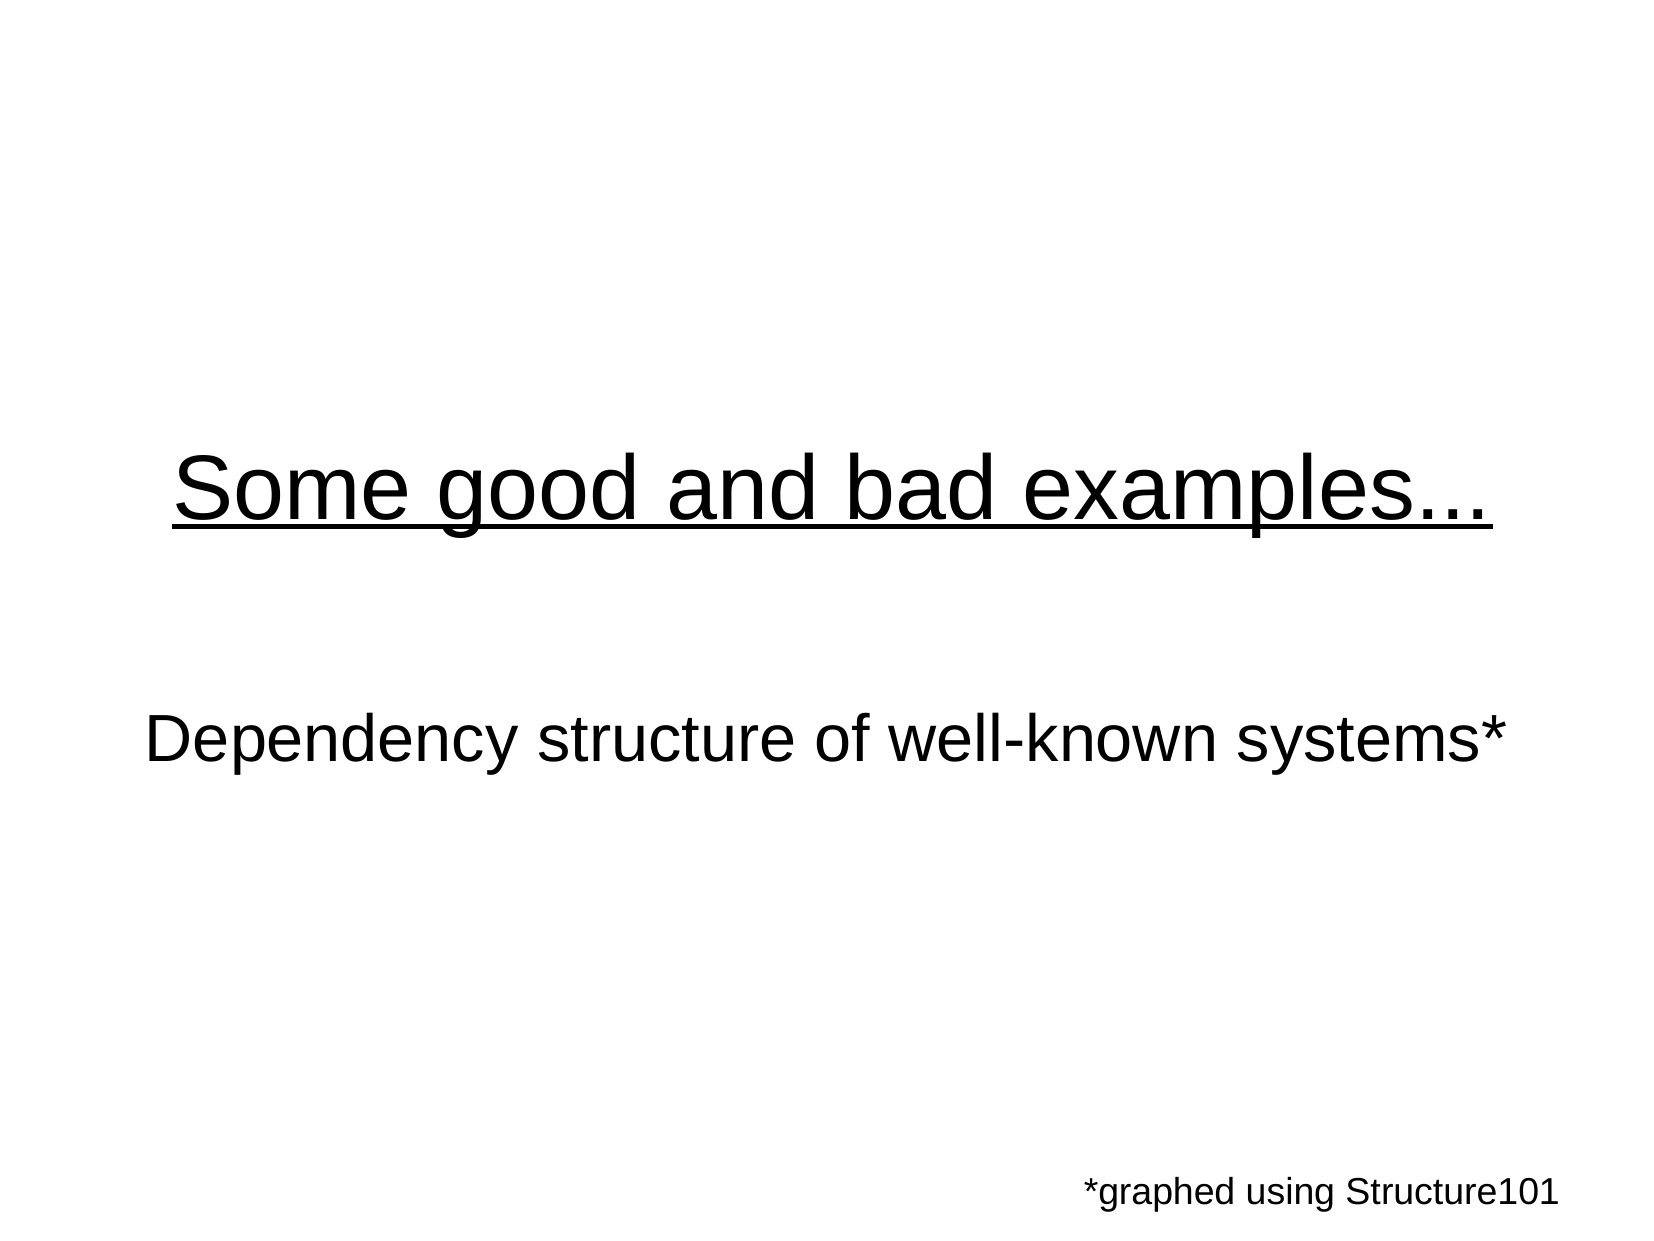

# Some good and bad examples...
Dependency structure of well-known systems*
*graphed using Structure101